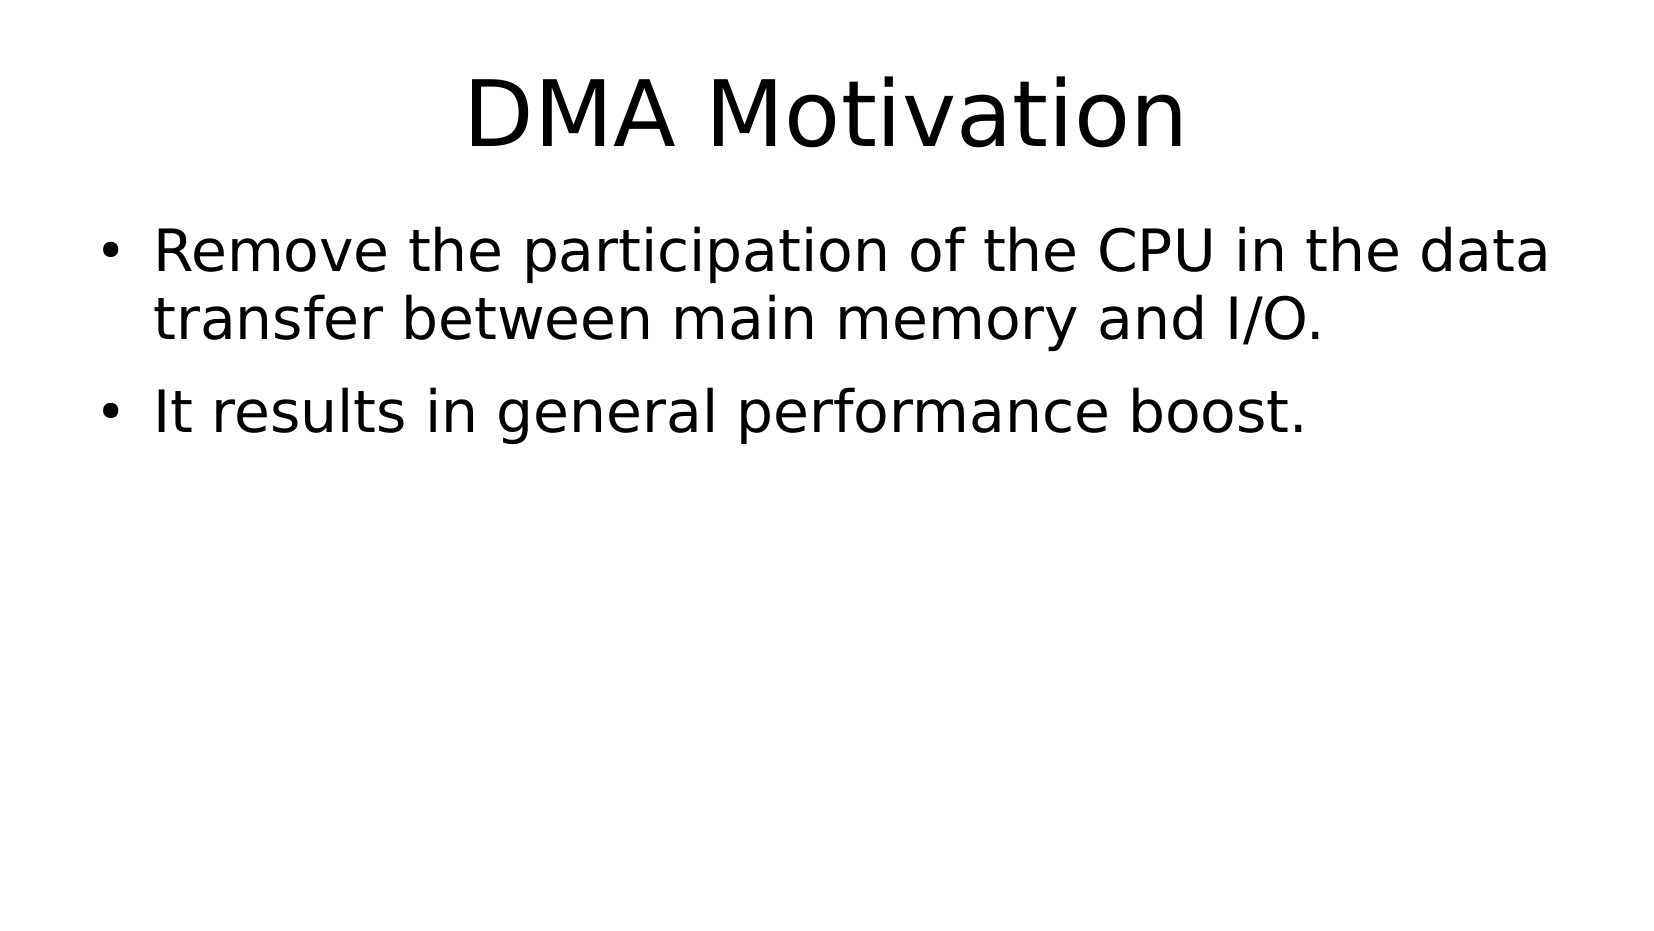

# DMA Motivation
Remove the participation of the CPU in the data transfer between main memory and I/O.
It results in general performance boost.